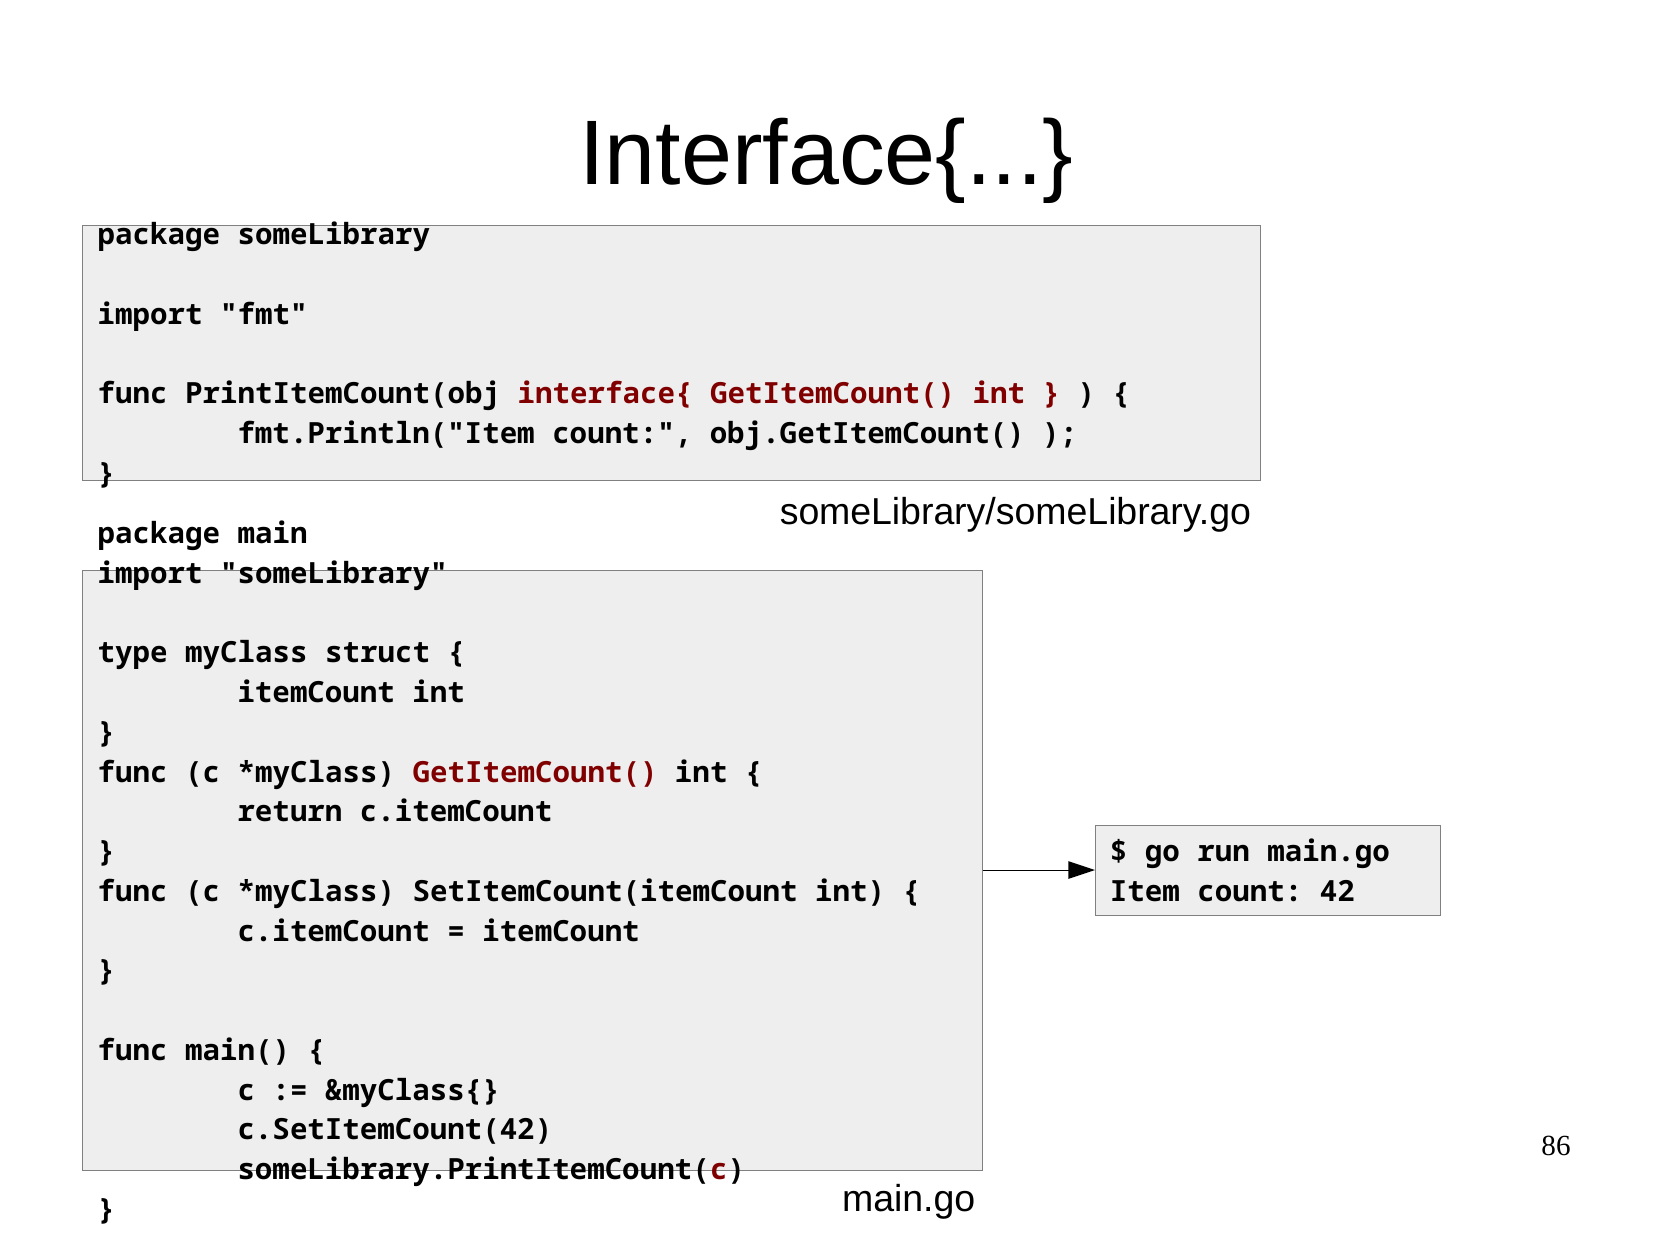

# Interface{...}
package someLibrary
import "fmt"
func PrintItemCount(obj interface{ GetItemCount() int } ) {
 fmt.Println("Item count:", obj.GetItemCount() );
}
someLibrary/someLibrary.go
package main
import "someLibrary"
type myClass struct {
 itemCount int
}
func (c *myClass) GetItemCount() int {
 return c.itemCount
}
func (c *myClass) SetItemCount(itemCount int) {
 c.itemCount = itemCount
}
func main() {
 c := &myClass{}
 c.SetItemCount(42)
 someLibrary.PrintItemCount(c)
}
$ go run main.go
Item count: 42
86
main.go